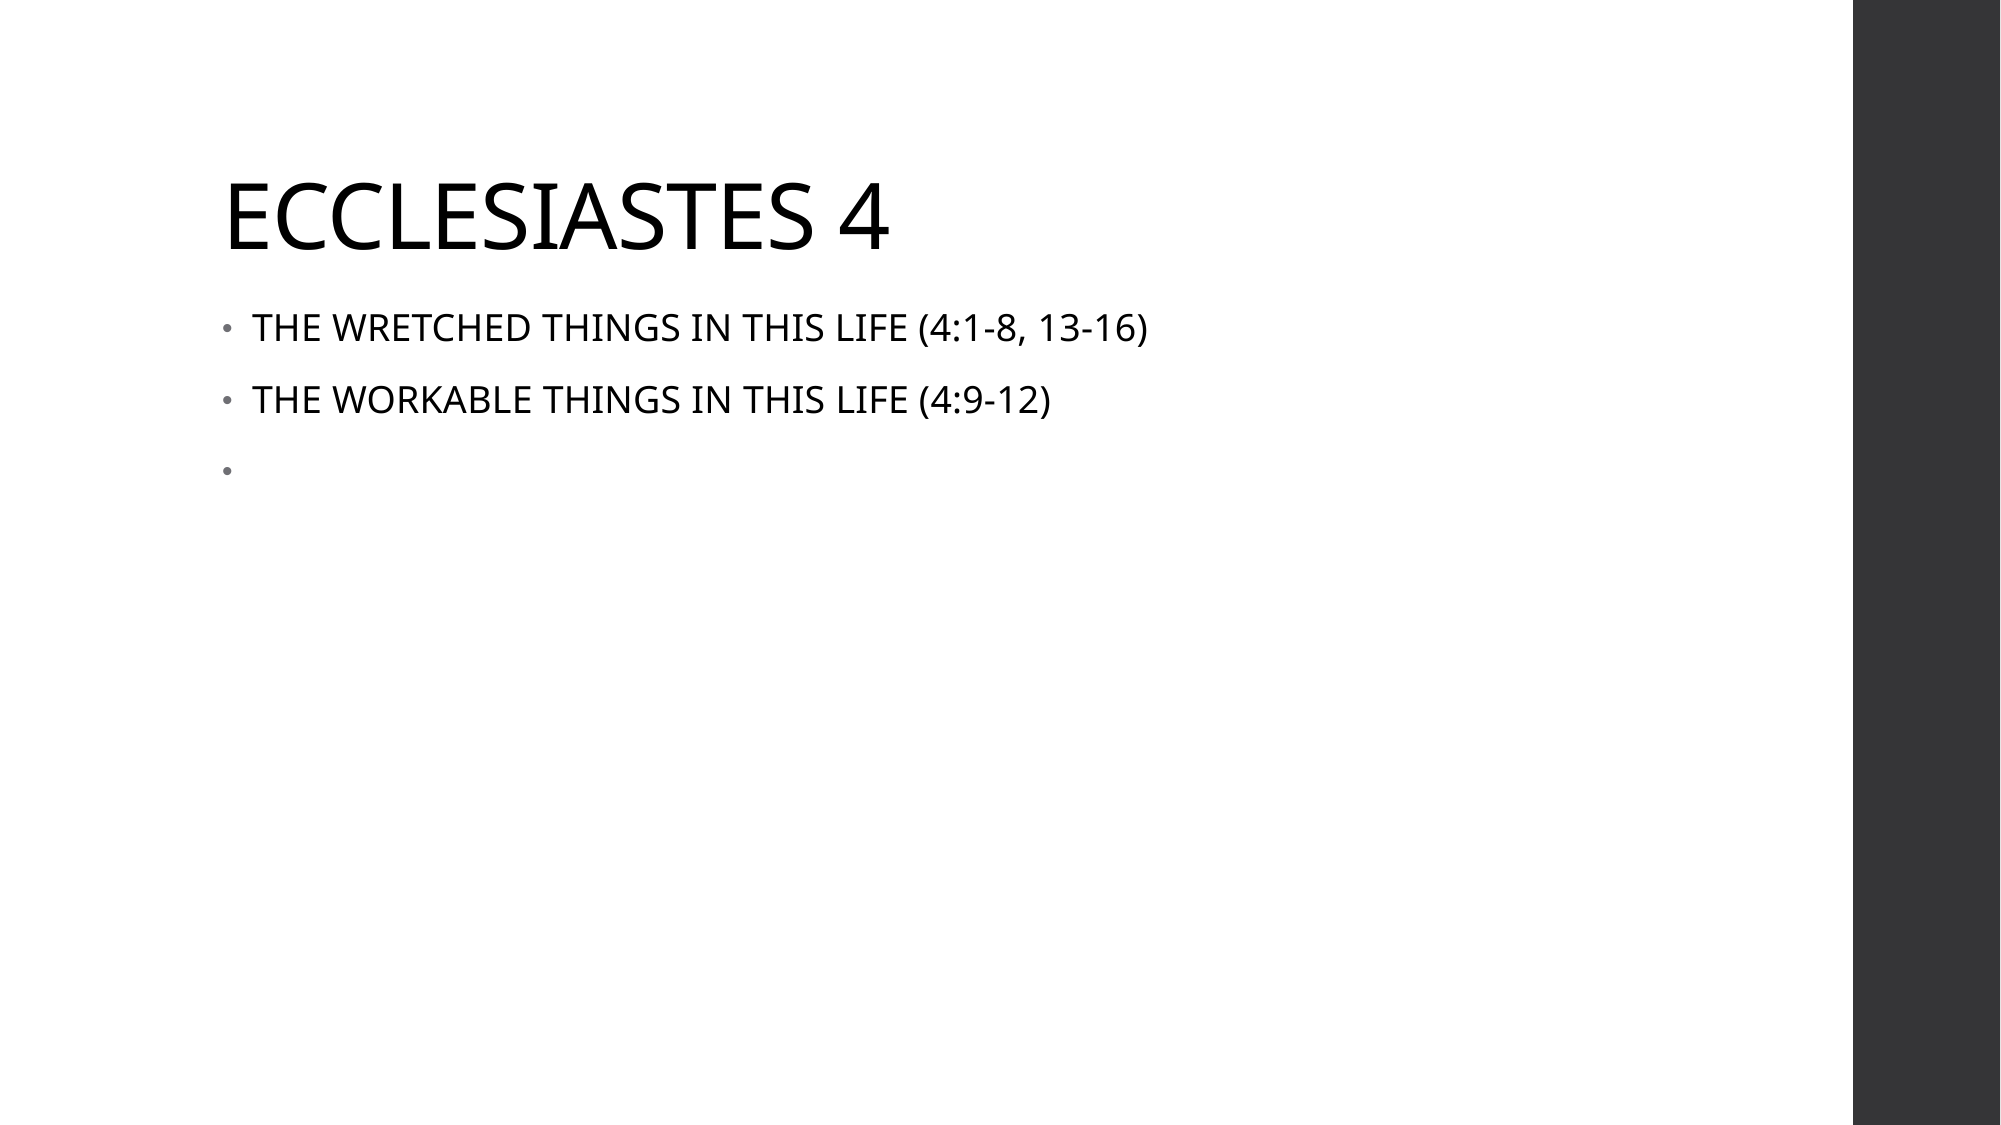

# ECCLESIASTES 4
THE WRETCHED THINGS IN THIS LIFE (4:1-8, 13-16)
THE WORKABLE THINGS IN THIS LIFE (4:9-12)